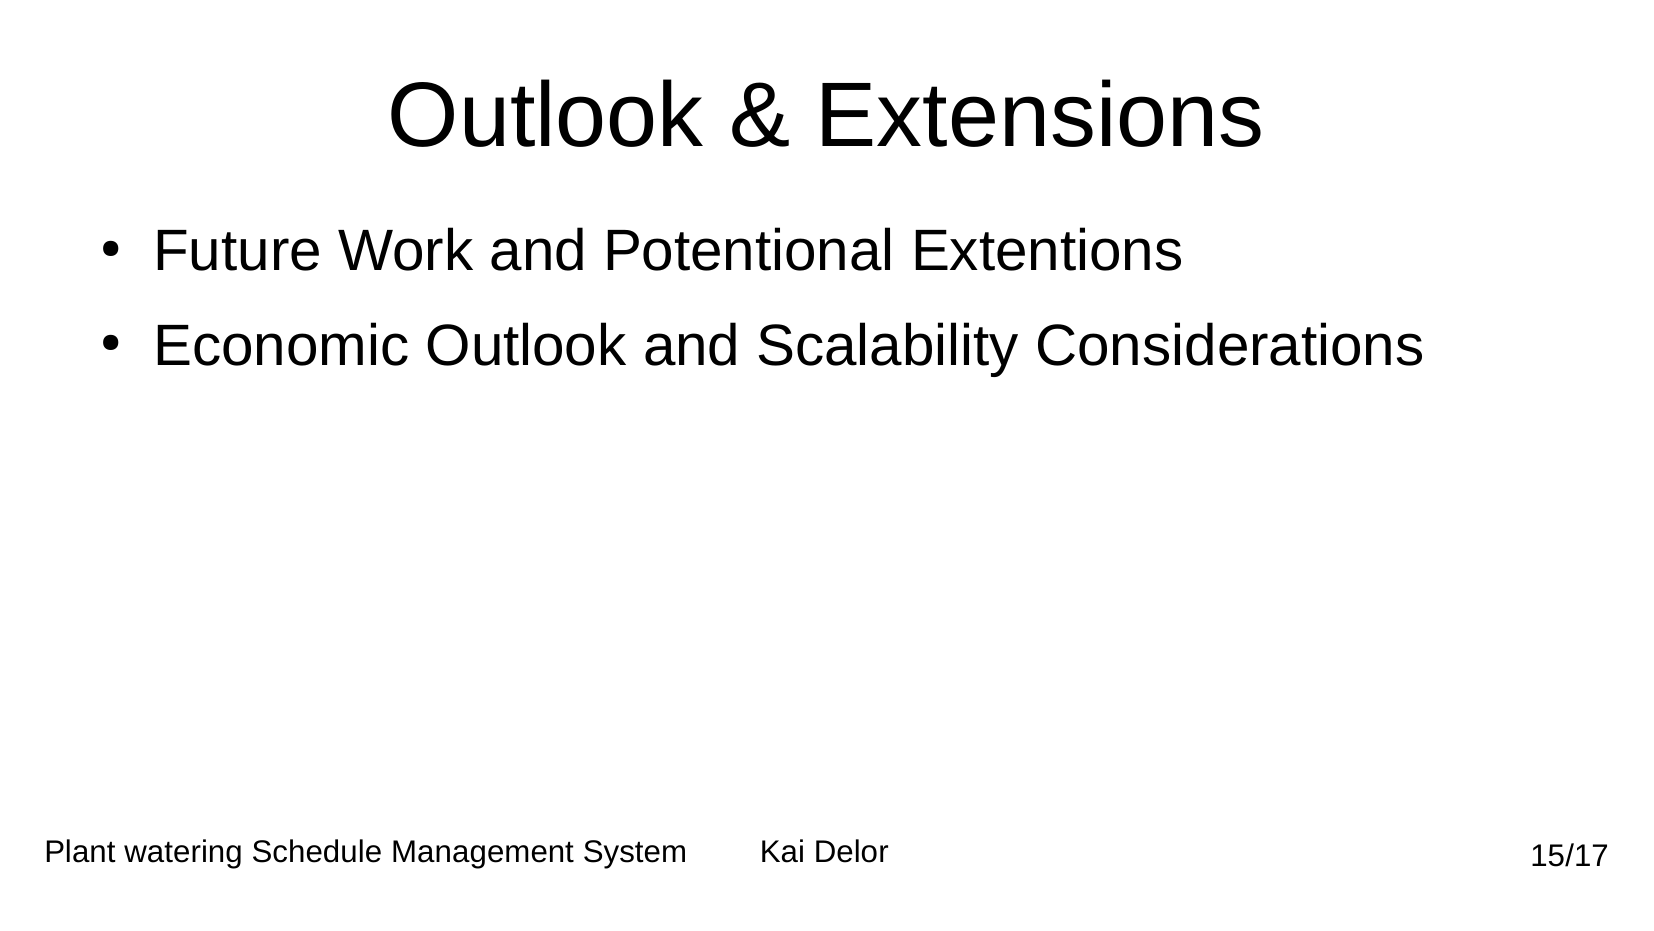

# Outlook & Extensions
Future Work and Potentional Extentions
Economic Outlook and Scalability Considerations
Kai Delor
Plant watering Schedule Management System